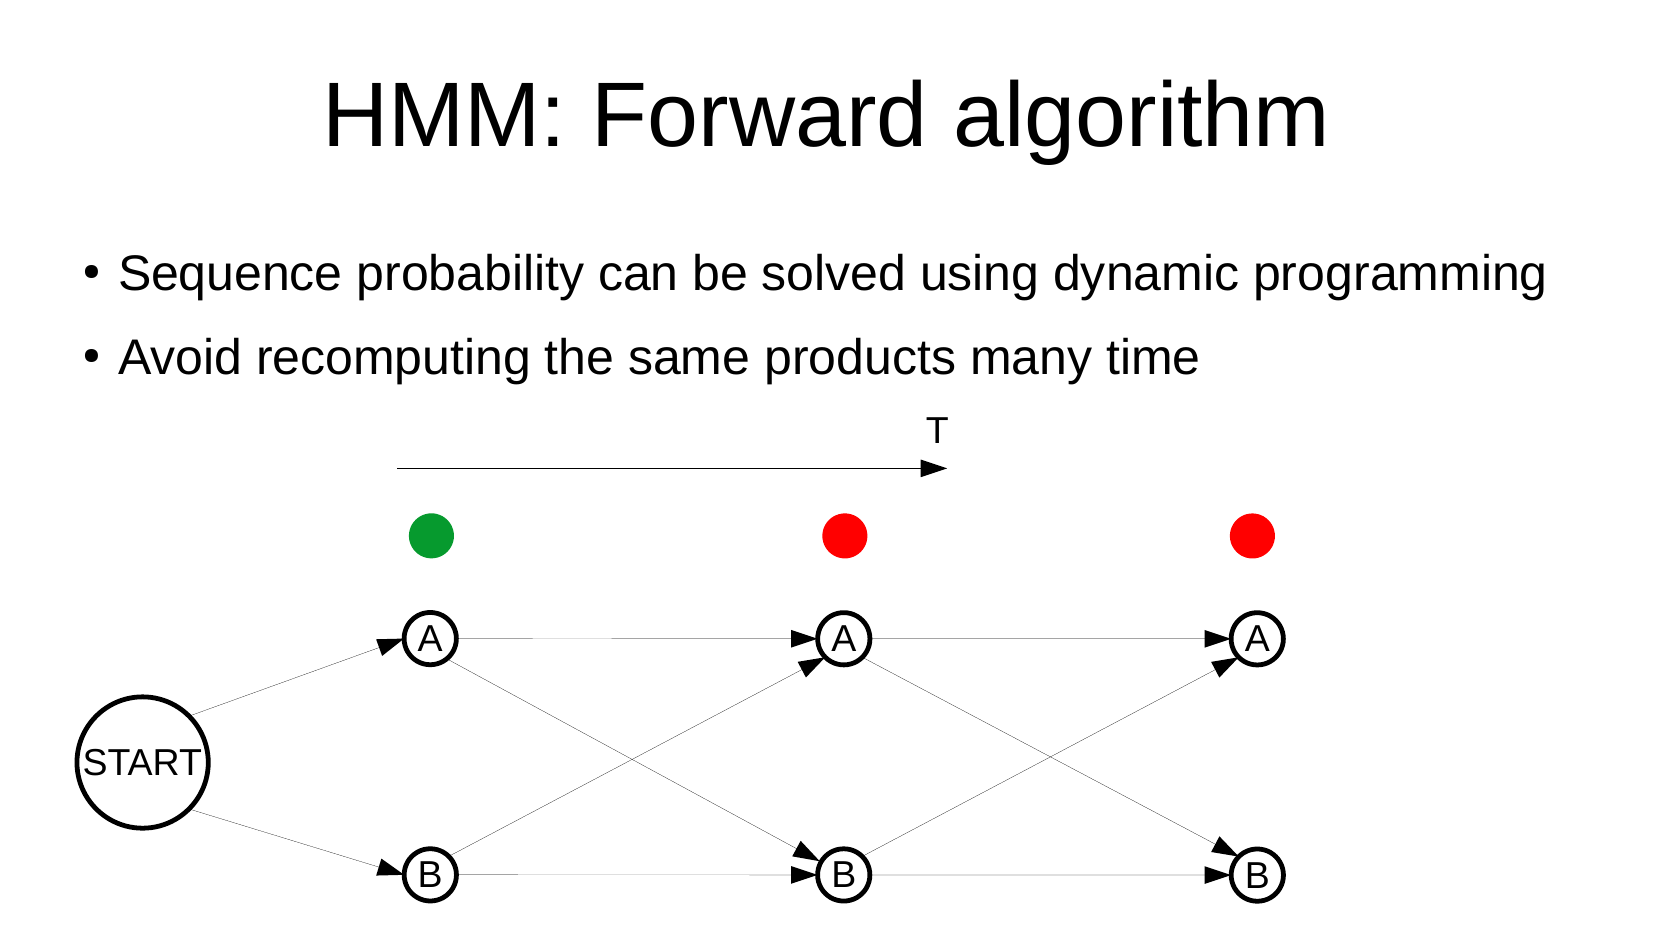

# HMM: Forward algorithm
Sequence probability can be solved using dynamic programming
Avoid recomputing the same products many time
T
A
A
A
START
B
B
B